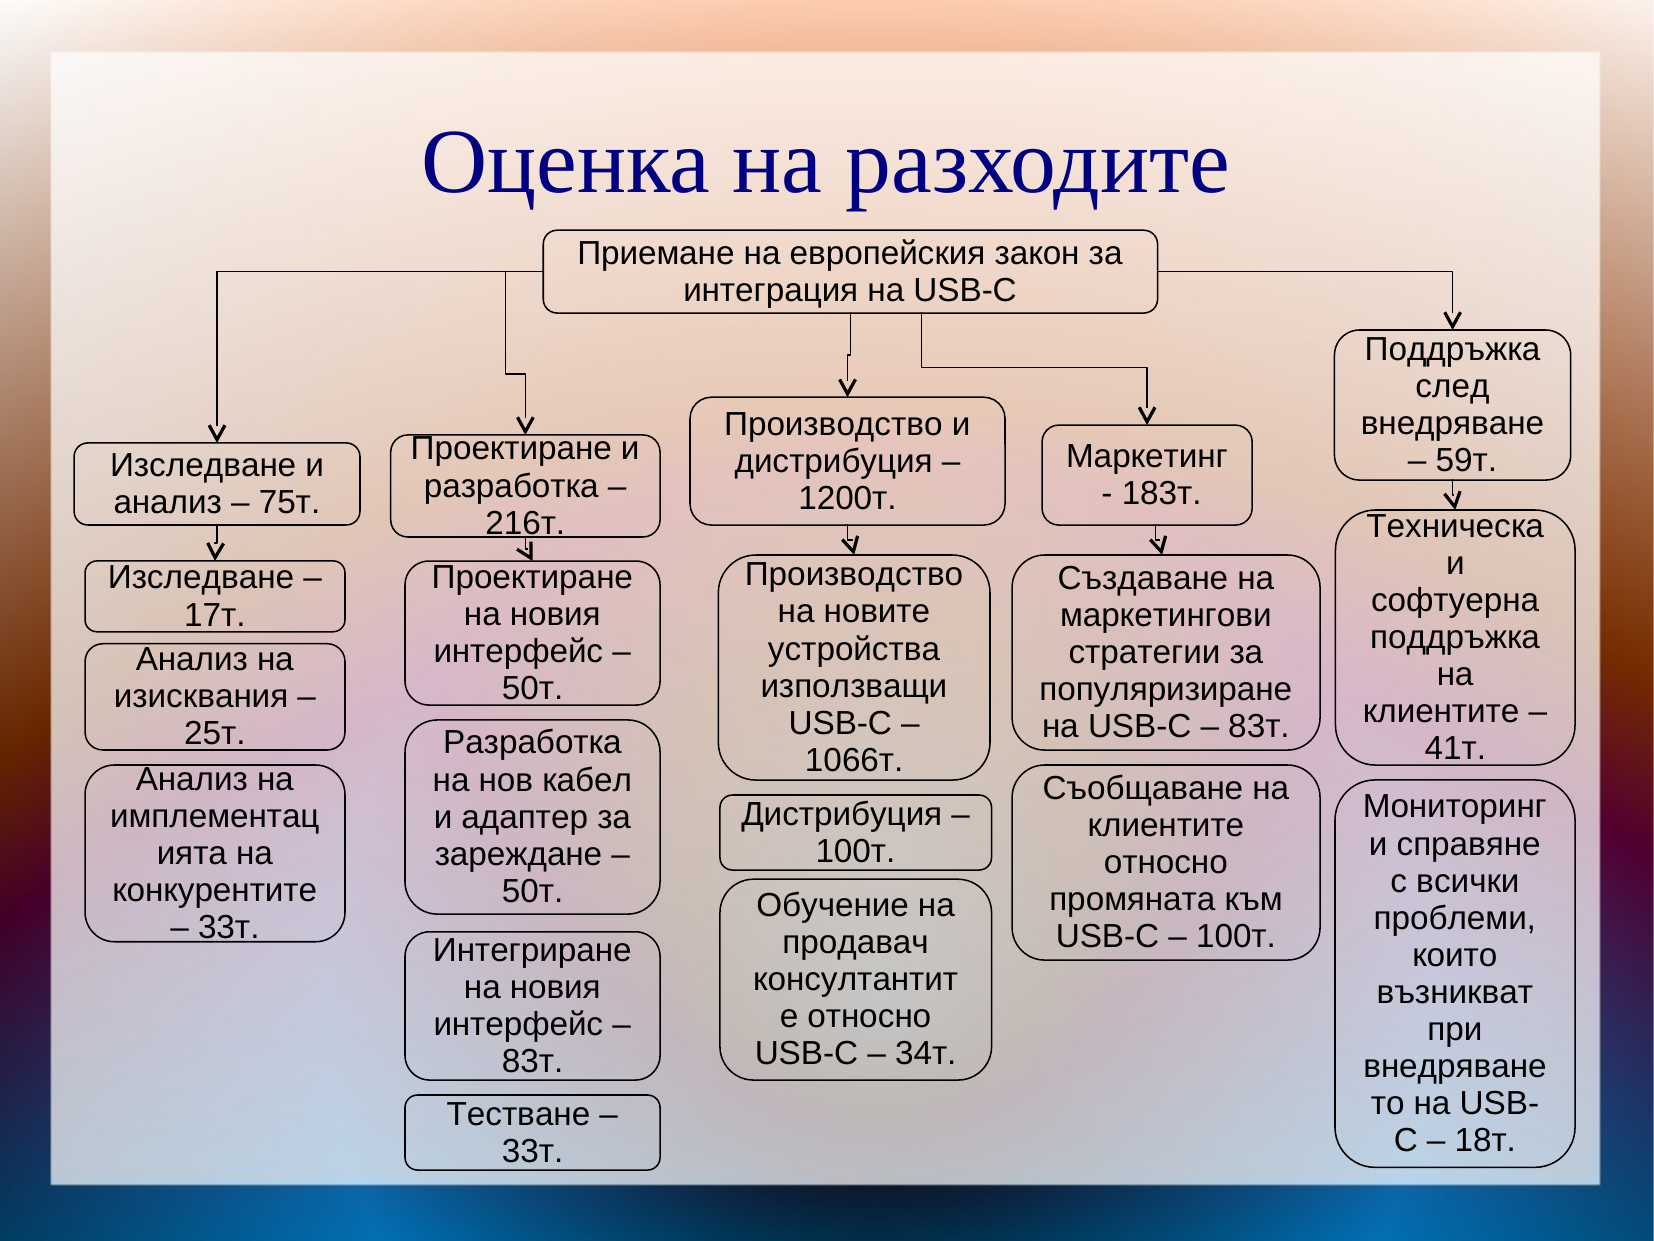

# Оценка на разходите
Приемане на европейския закон за интеграция на USB-C
Поддръжка след внедряване – 59т.
Производство и дистрибуция – 1200т.
Маркетинг - 183т.
Проектиране и разработка – 216т.
Изследване и анализ – 75т.
Техническа и софтуерна поддръжка на клиентите – 41т.
Производство на новите устройства използващи USB-C – 1066т.
Създаване на маркетингови стратегии за популяризиране на USB-C – 83т.
Изследване – 17т.
Проектиране на новия интерфейс – 50т.
Анализ на изисквания – 25т.
Разработка на нов кабел и адаптер за зареждане – 50т.
Анализ на имплементацията на конкурентите – 33т.
Съобщаване на клиентите относно промяната към USB-C – 100т.
Мониторинг и справяне с всички проблеми, които възникват при внедряването на USB-C – 18т.
Дистрибуция – 100т.
Обучение на продавач консултантите относно USB-C – 34т.
Интегриране на новия интерфейс – 83т.
Тестване – 33т.